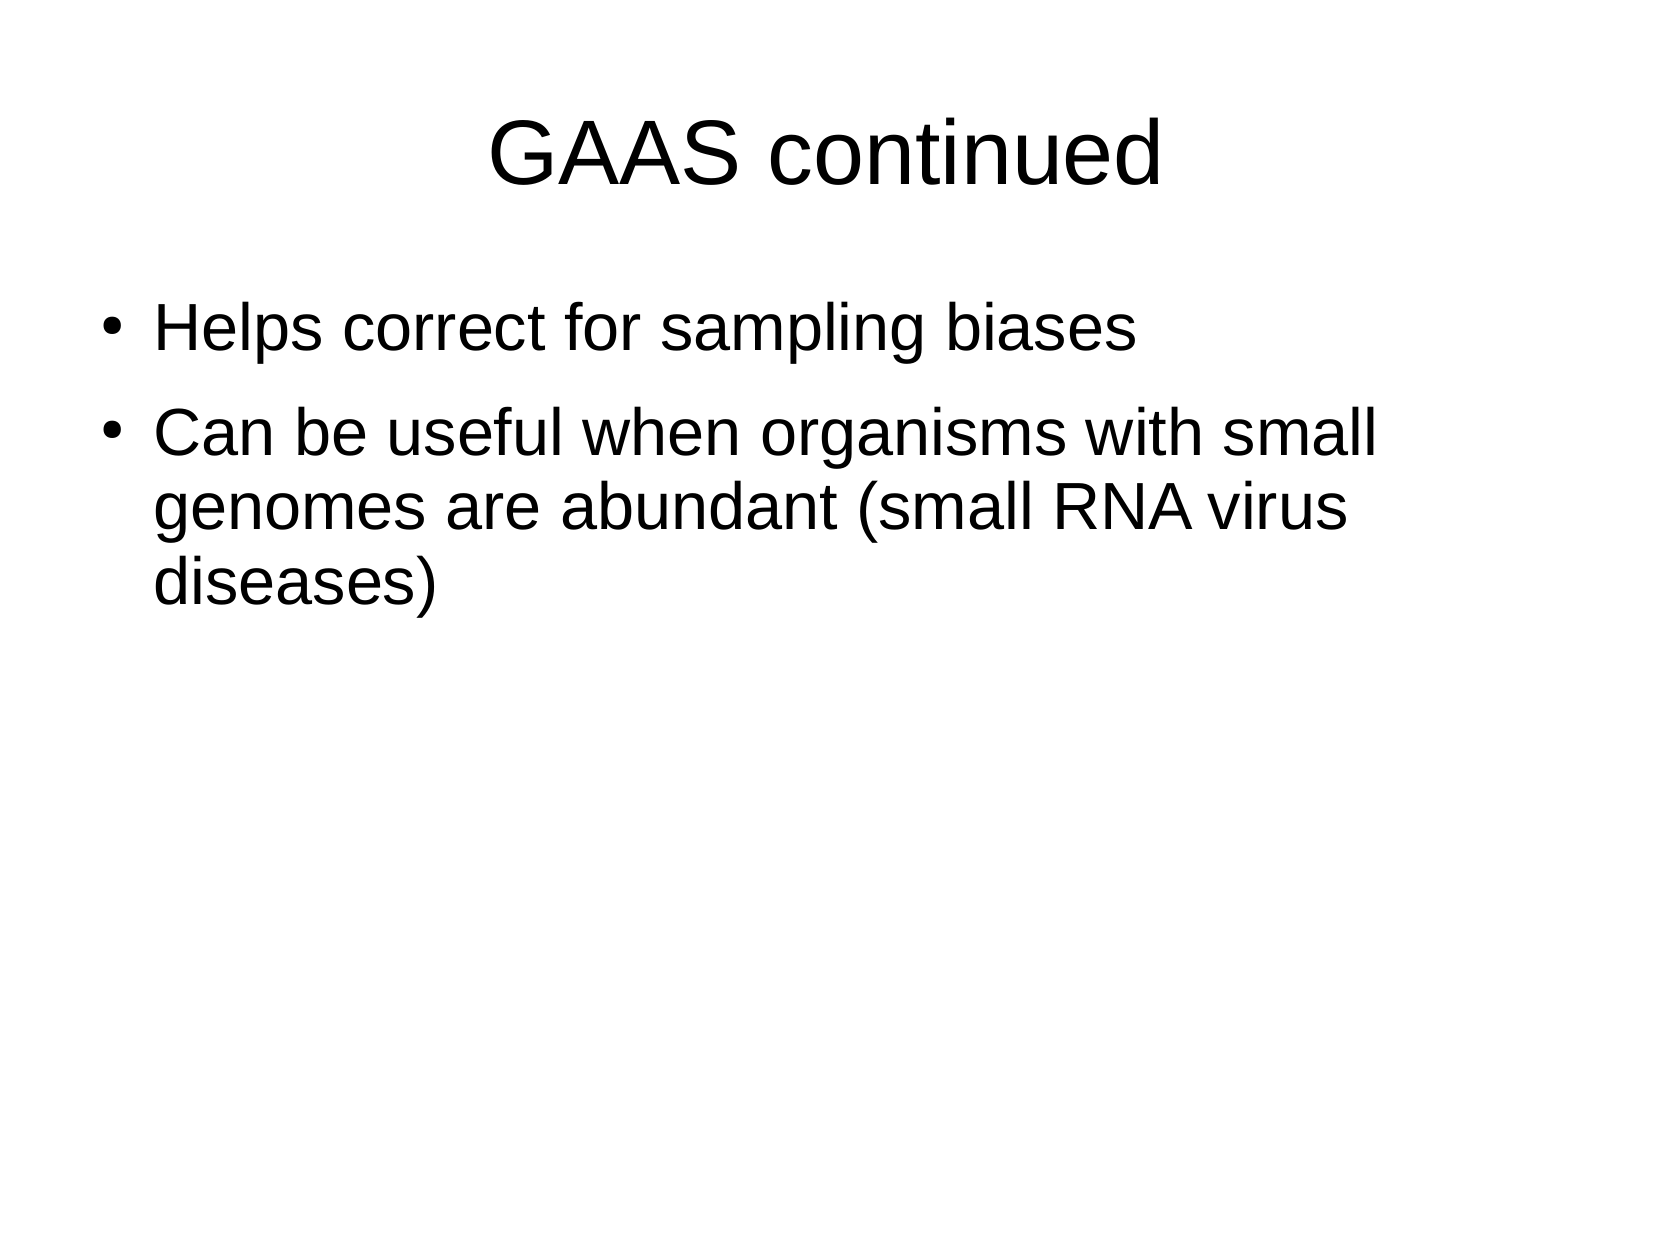

# GAAS continued
Helps correct for sampling biases
Can be useful when organisms with small genomes are abundant (small RNA virus diseases)